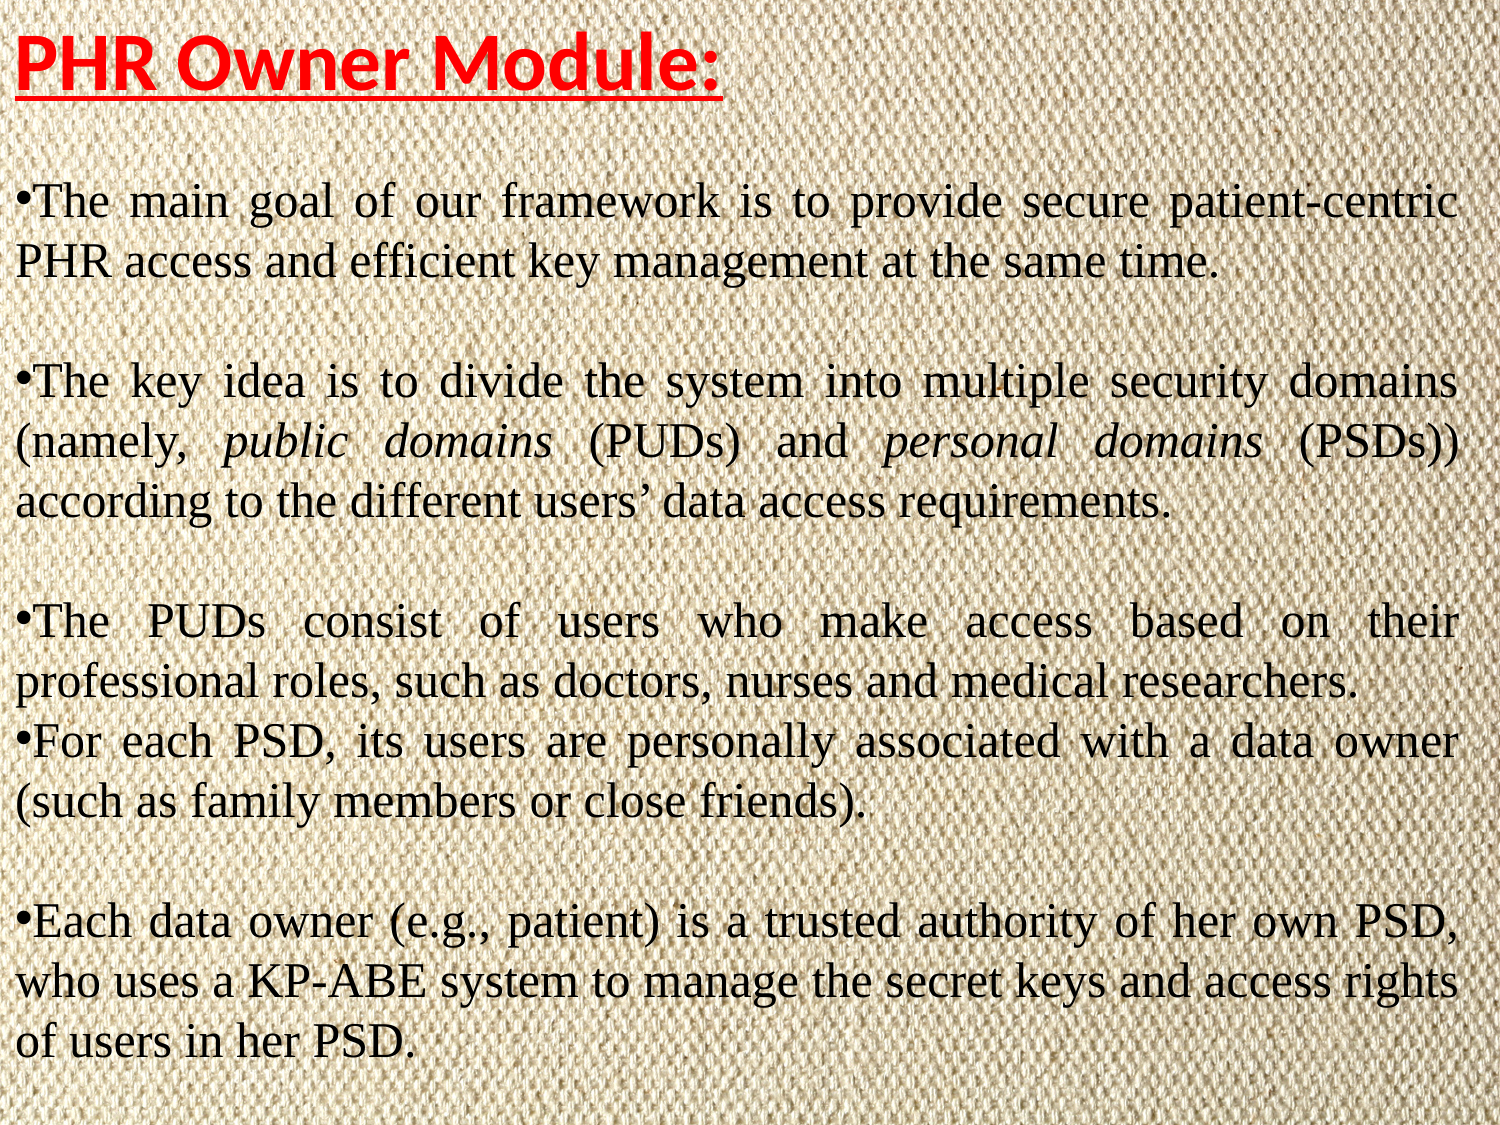

PHR Owner Module:
The main goal of our framework is to provide secure patient-centric PHR access and efficient key management at the same time.
The key idea is to divide the system into multiple security domains (namely, public domains (PUDs) and personal domains (PSDs)) according to the different users’ data access requirements.
The PUDs consist of users who make access based on their professional roles, such as doctors, nurses and medical researchers.
For each PSD, its users are personally associated with a data owner (such as family members or close friends).
Each data owner (e.g., patient) is a trusted authority of her own PSD, who uses a KP-ABE system to manage the secret keys and access rights of users in her PSD.